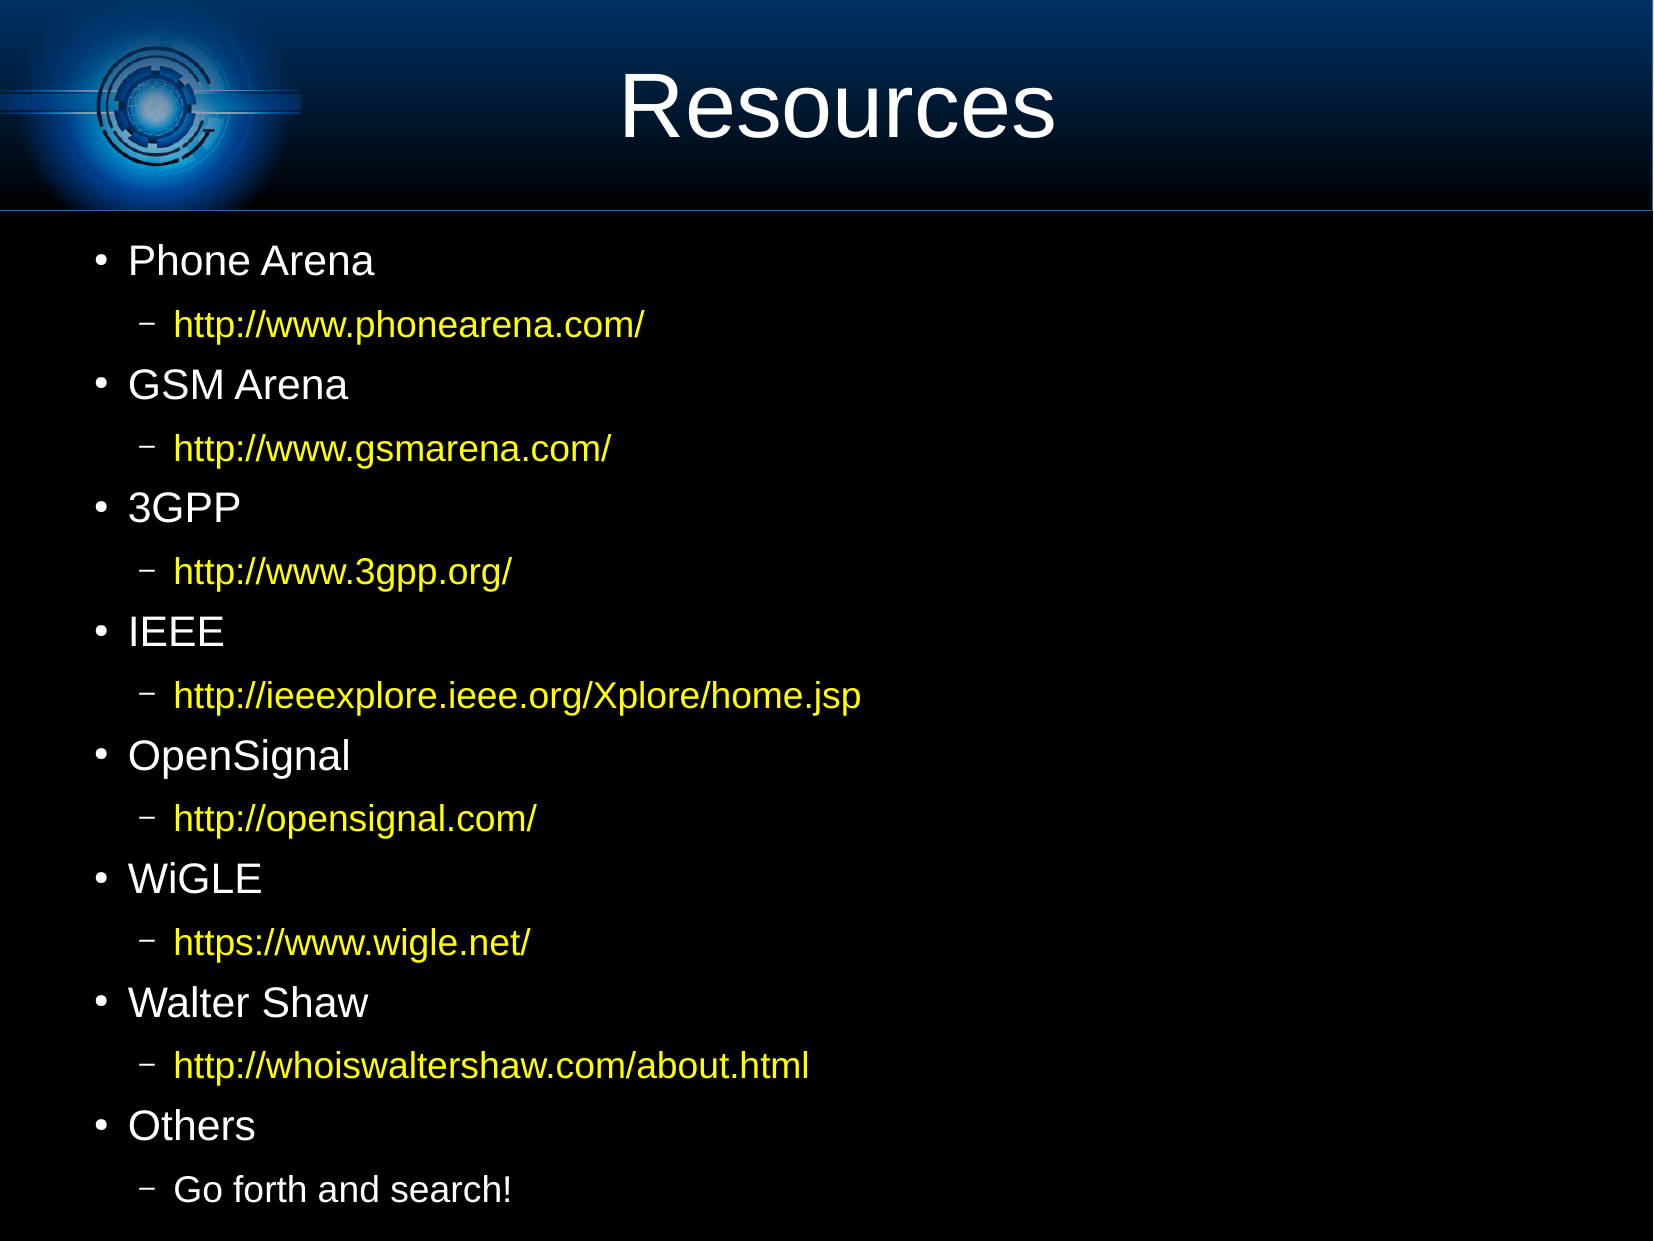

# Resources
Phone Arena
http://www.phonearena.com/
GSM Arena
http://www.gsmarena.com/
3GPP
http://www.3gpp.org/
IEEE
http://ieeexplore.ieee.org/Xplore/home.jsp
OpenSignal
http://opensignal.com/
WiGLE
https://www.wigle.net/
Walter Shaw
http://whoiswaltershaw.com/about.html
Others
Go forth and search!